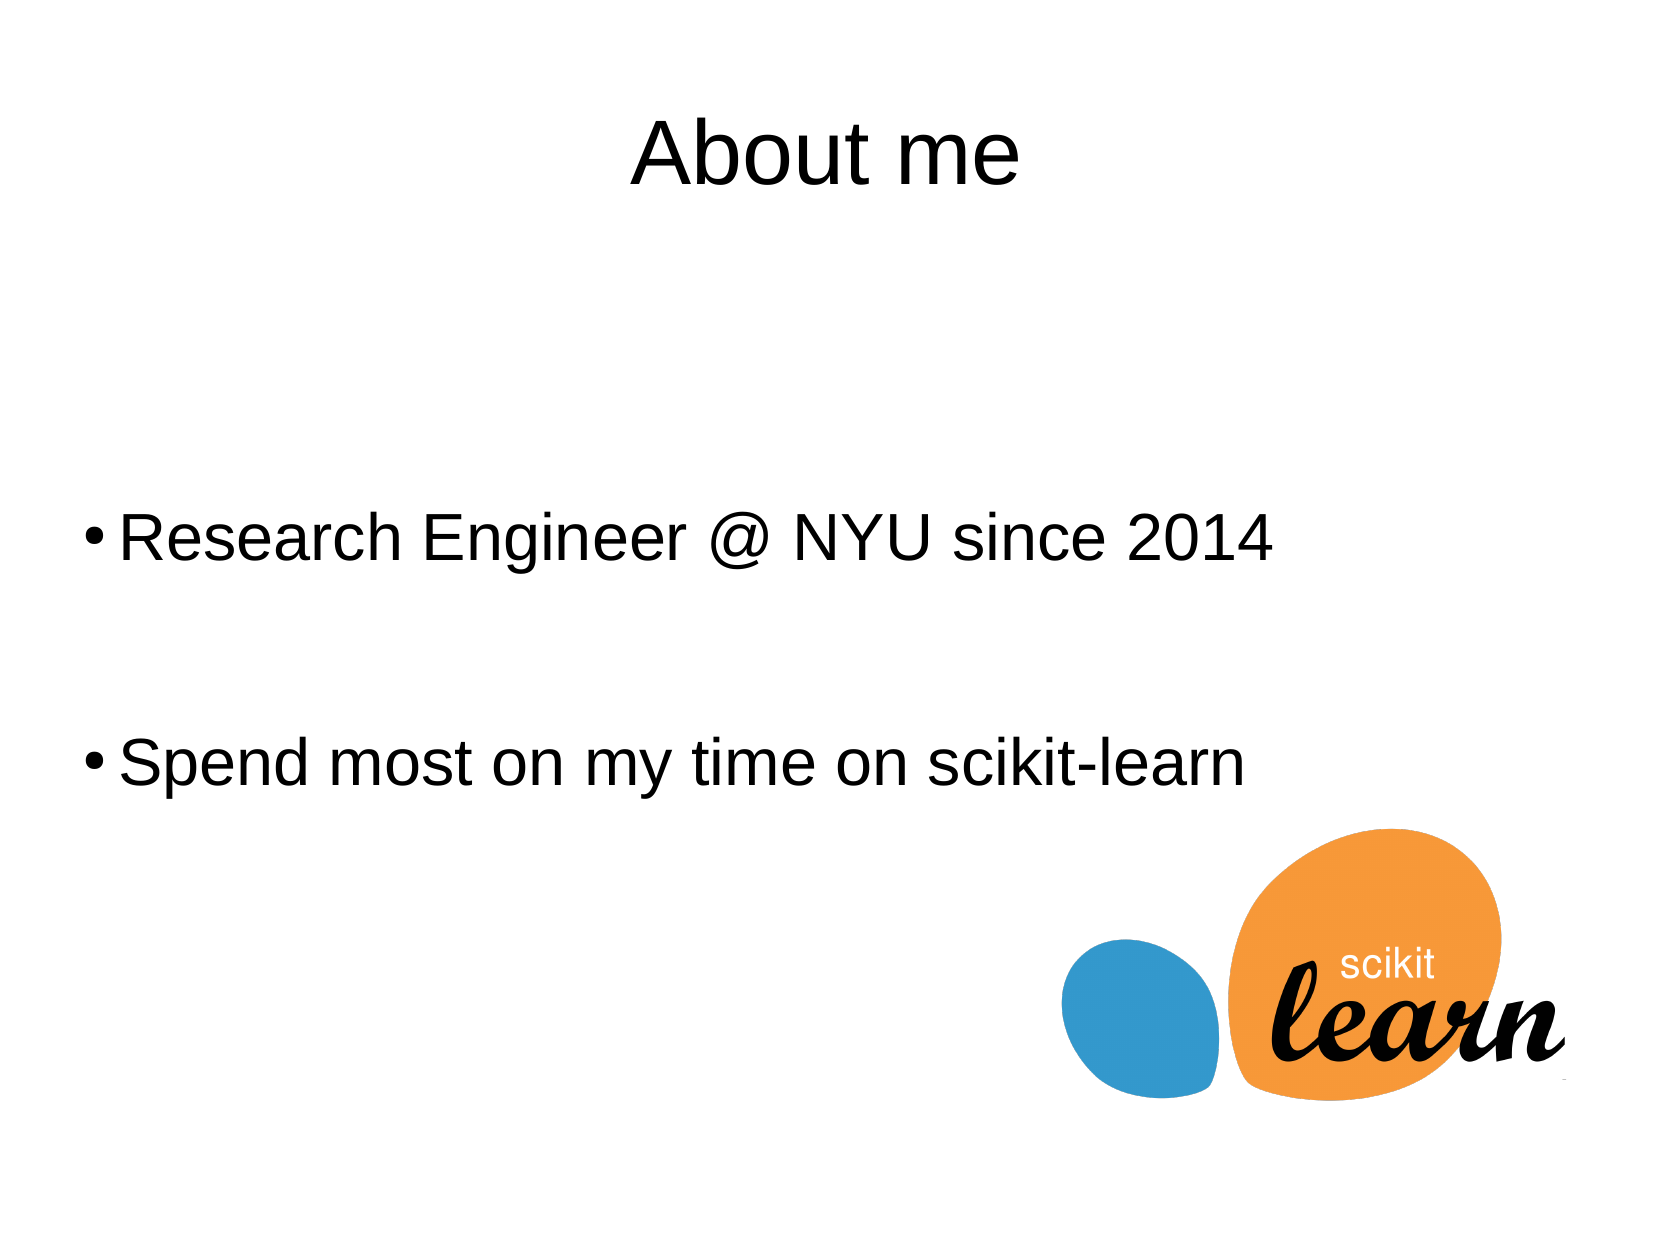

# About me
Research Engineer @ NYU since 2014
Spend most on my time on scikit-learn